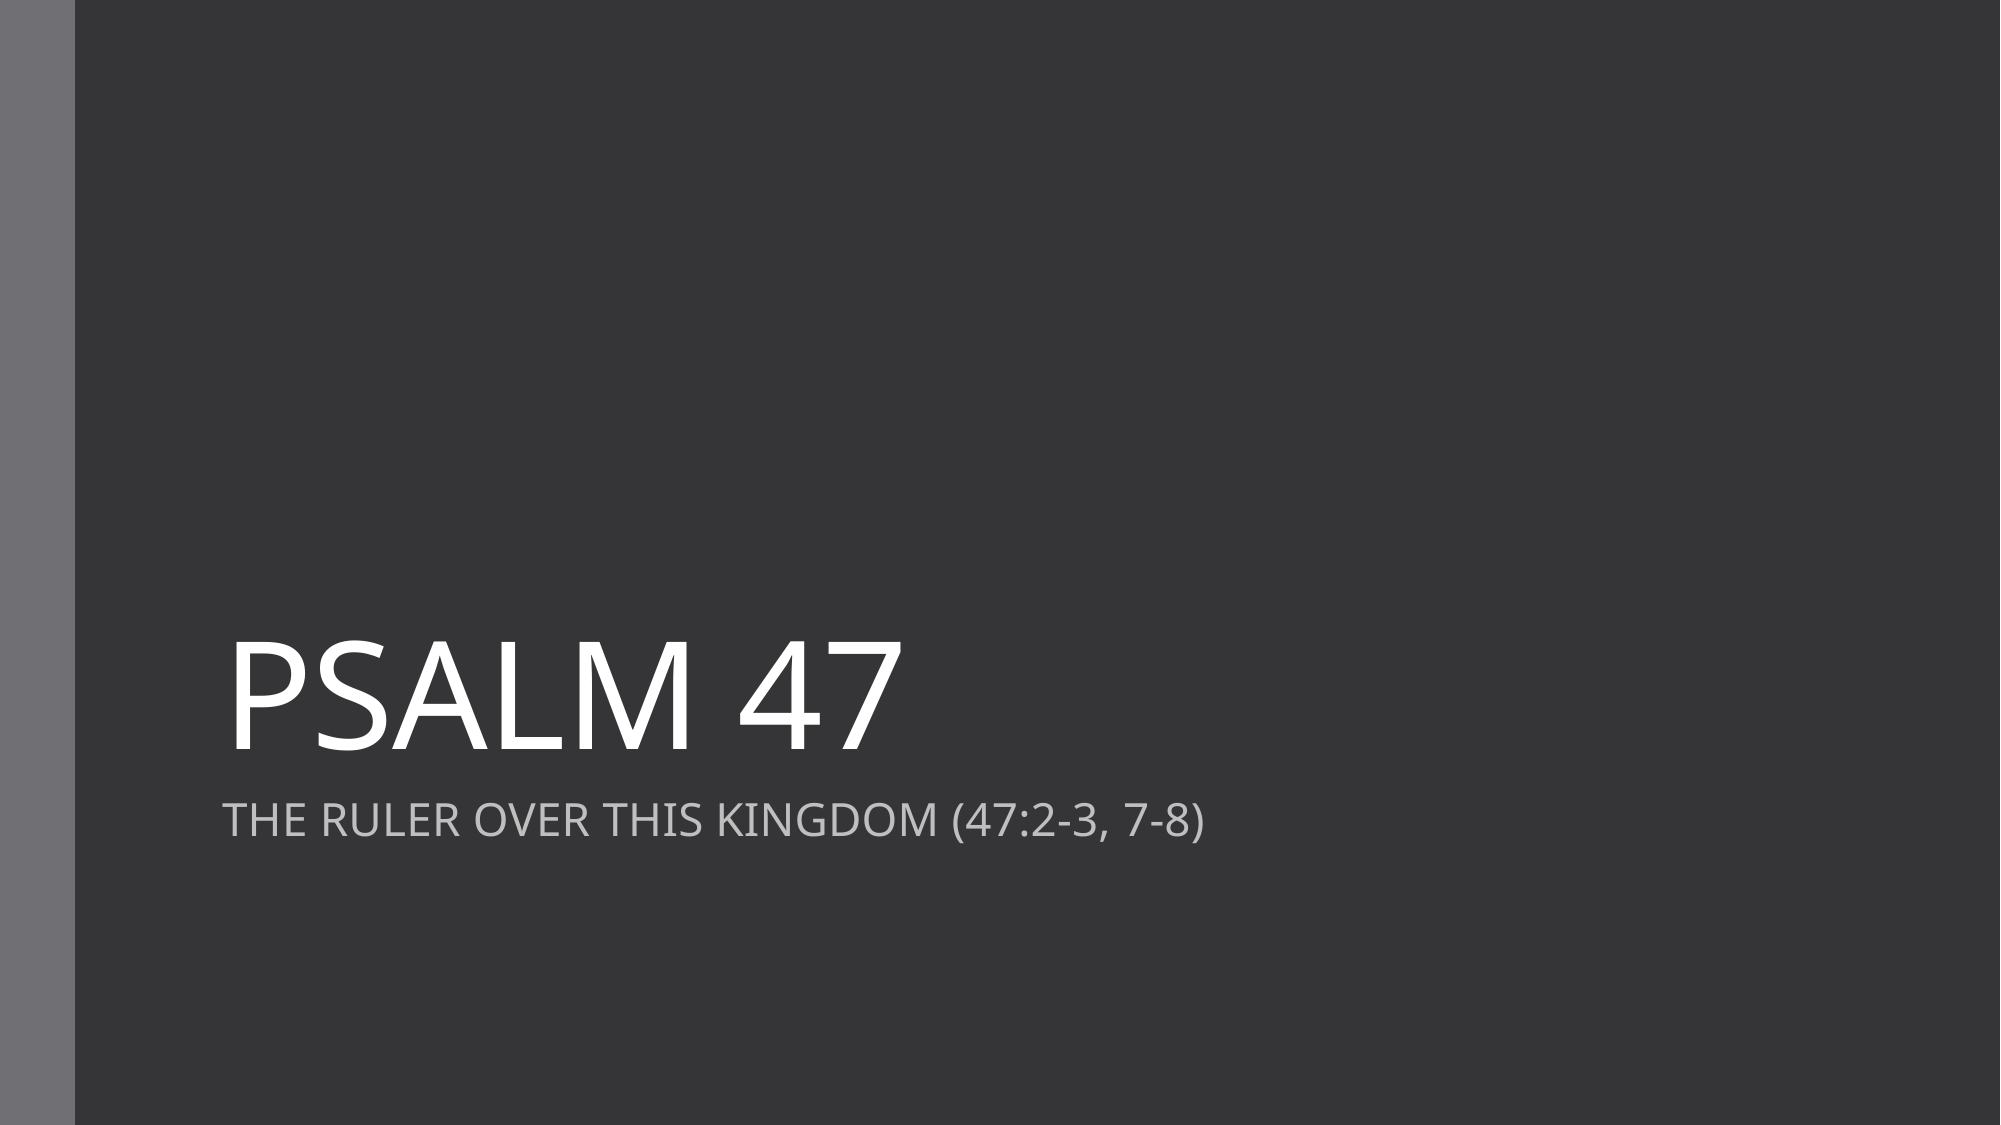

# PSALM 47
THE RULER OVER THIS KINGDOM (47:2-3, 7-8)